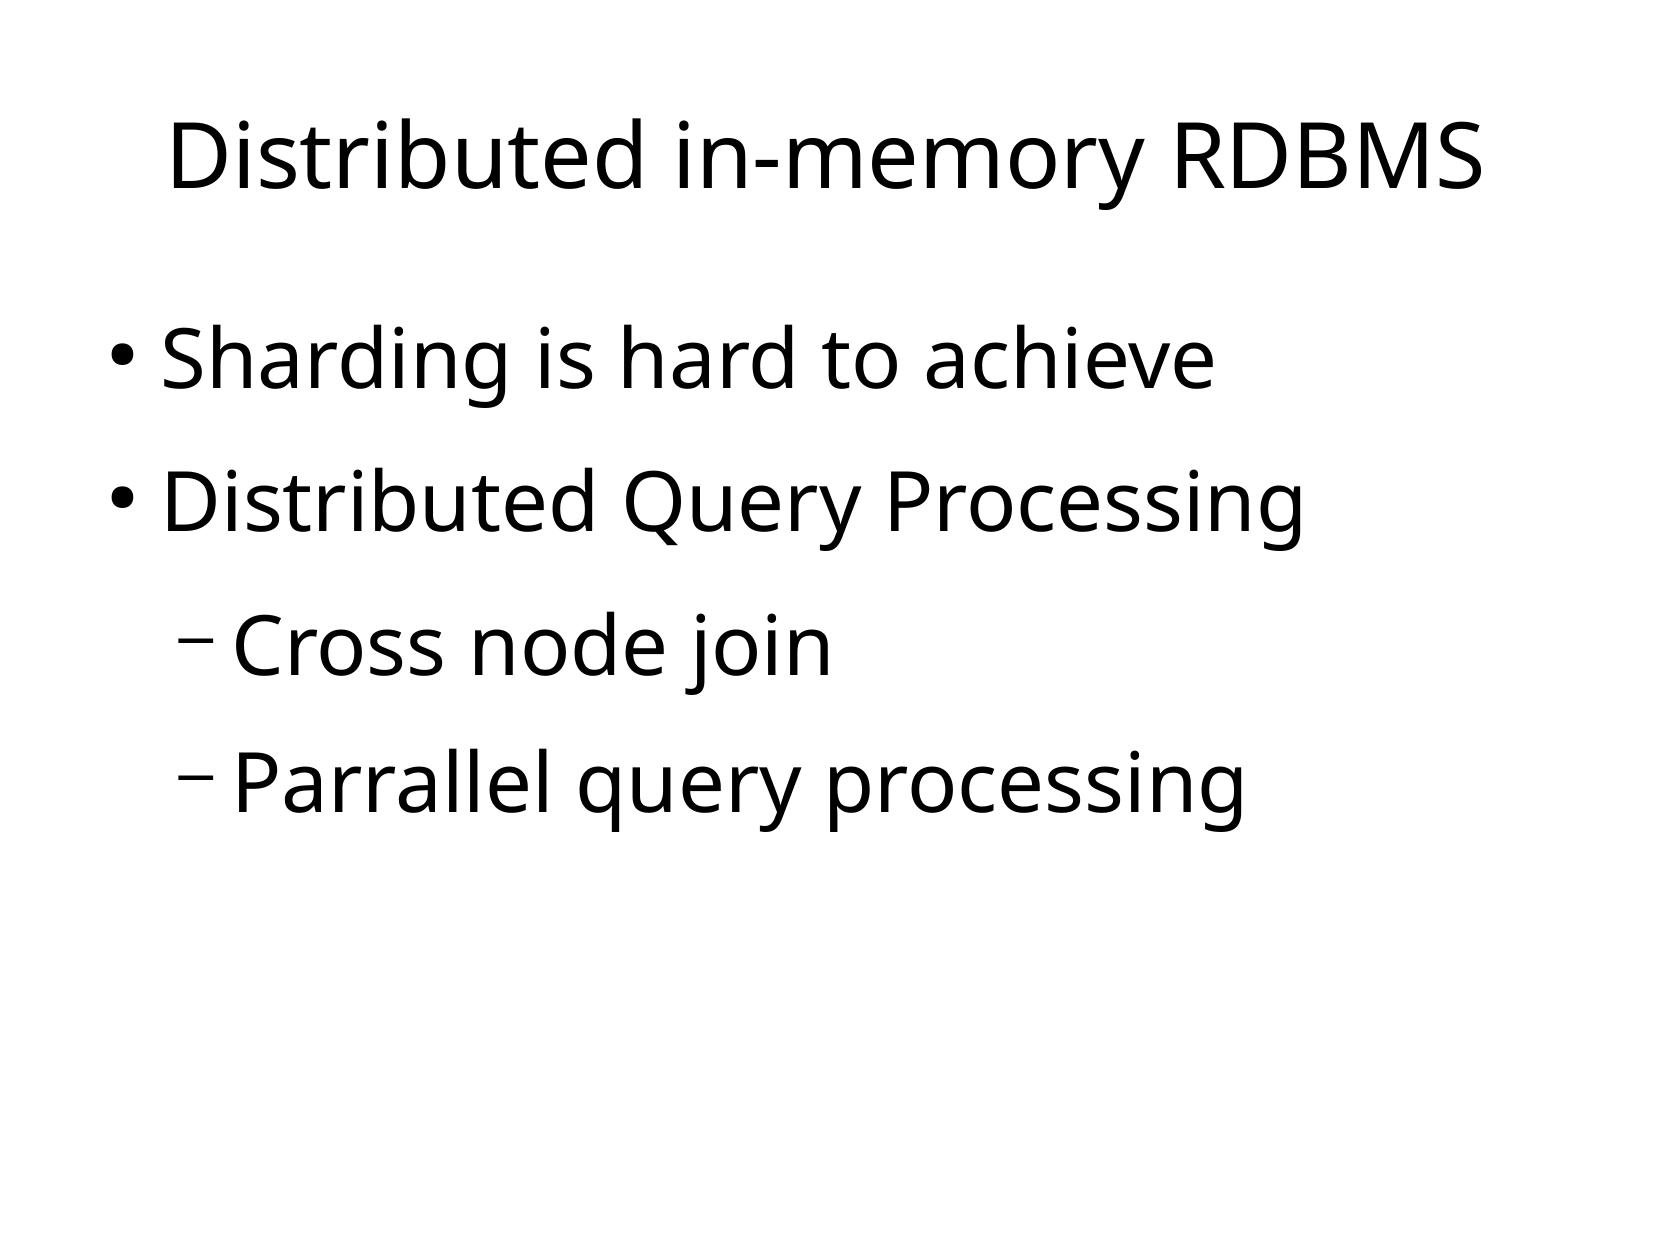

# Distributed in-memory RDBMS
Sharding is hard to achieve
Distributed Query Processing
Cross node join
Parrallel query processing